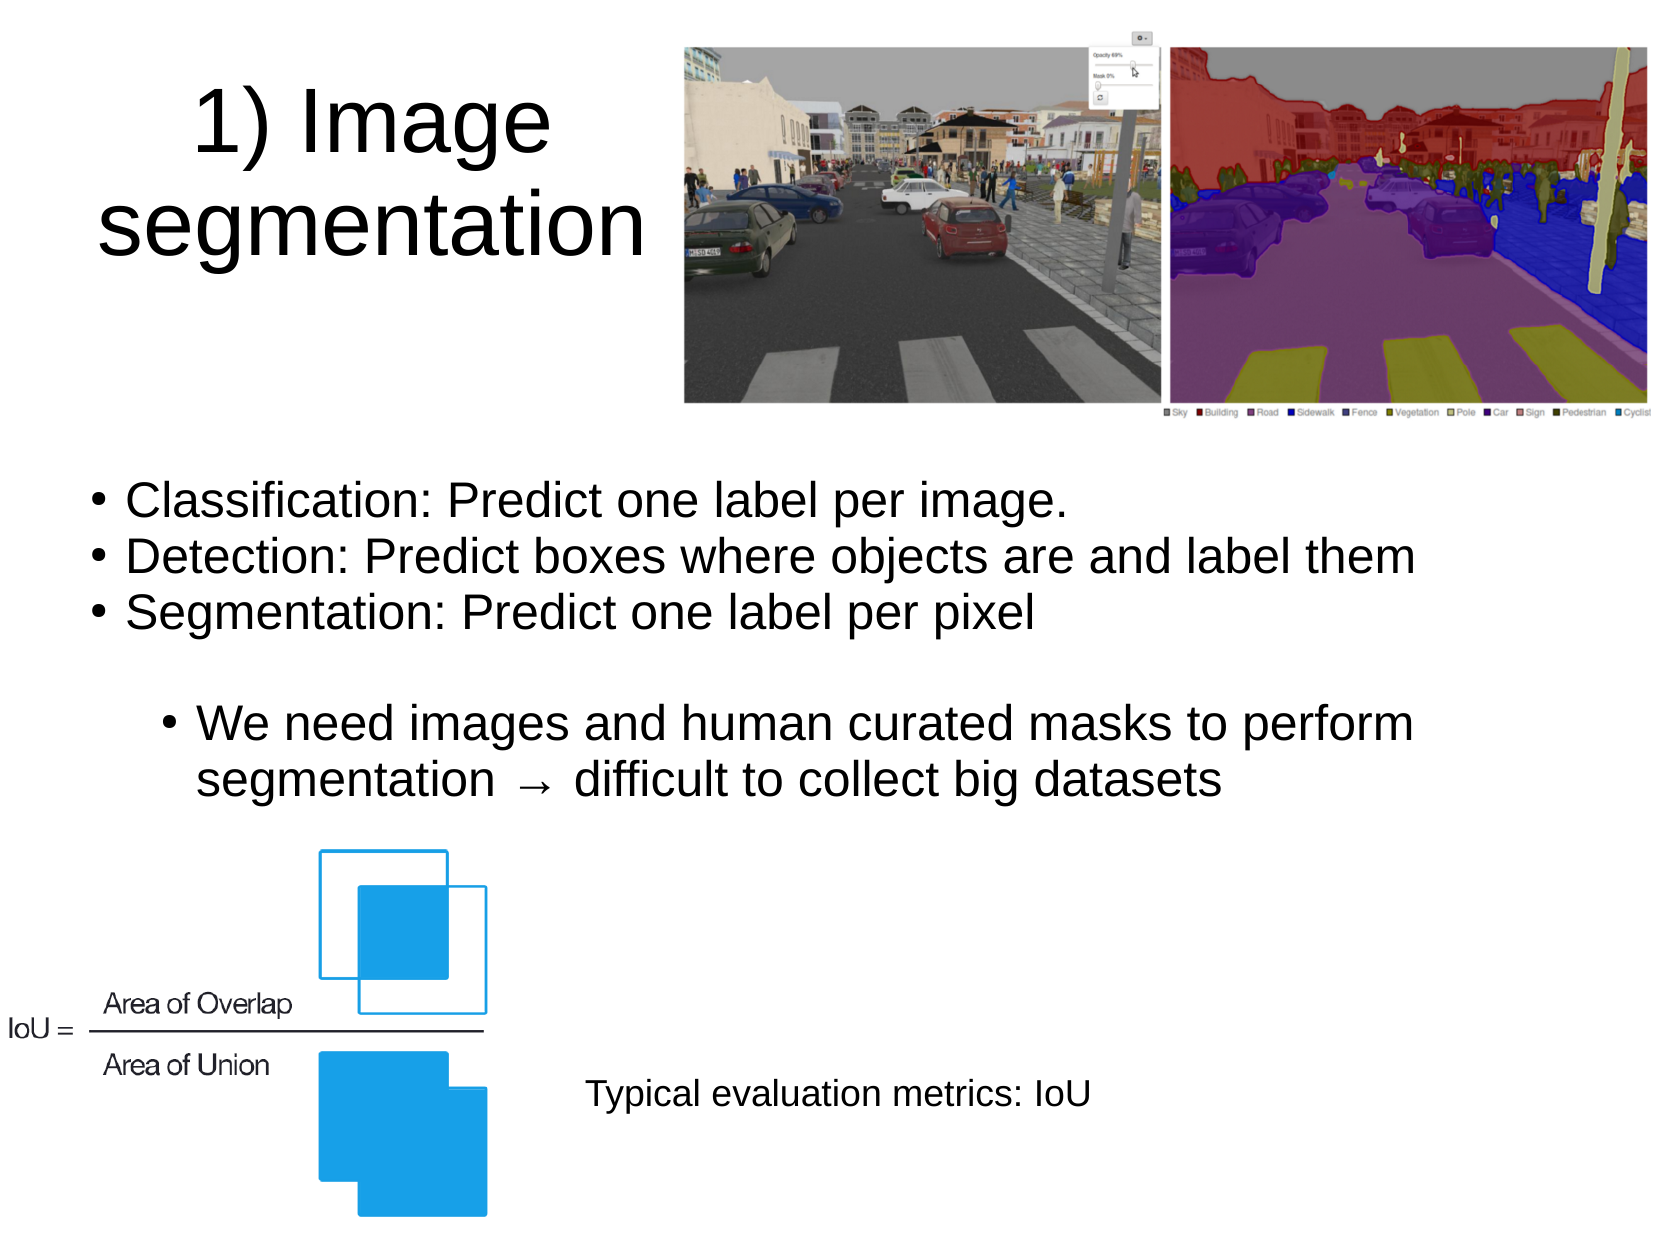

# 1) Image segmentation
Classification: Predict one label per image.
Detection: Predict boxes where objects are and label them
Segmentation: Predict one label per pixel
We need images and human curated masks to perform segmentation → difficult to collect big datasets
Typical evaluation metrics: IoU